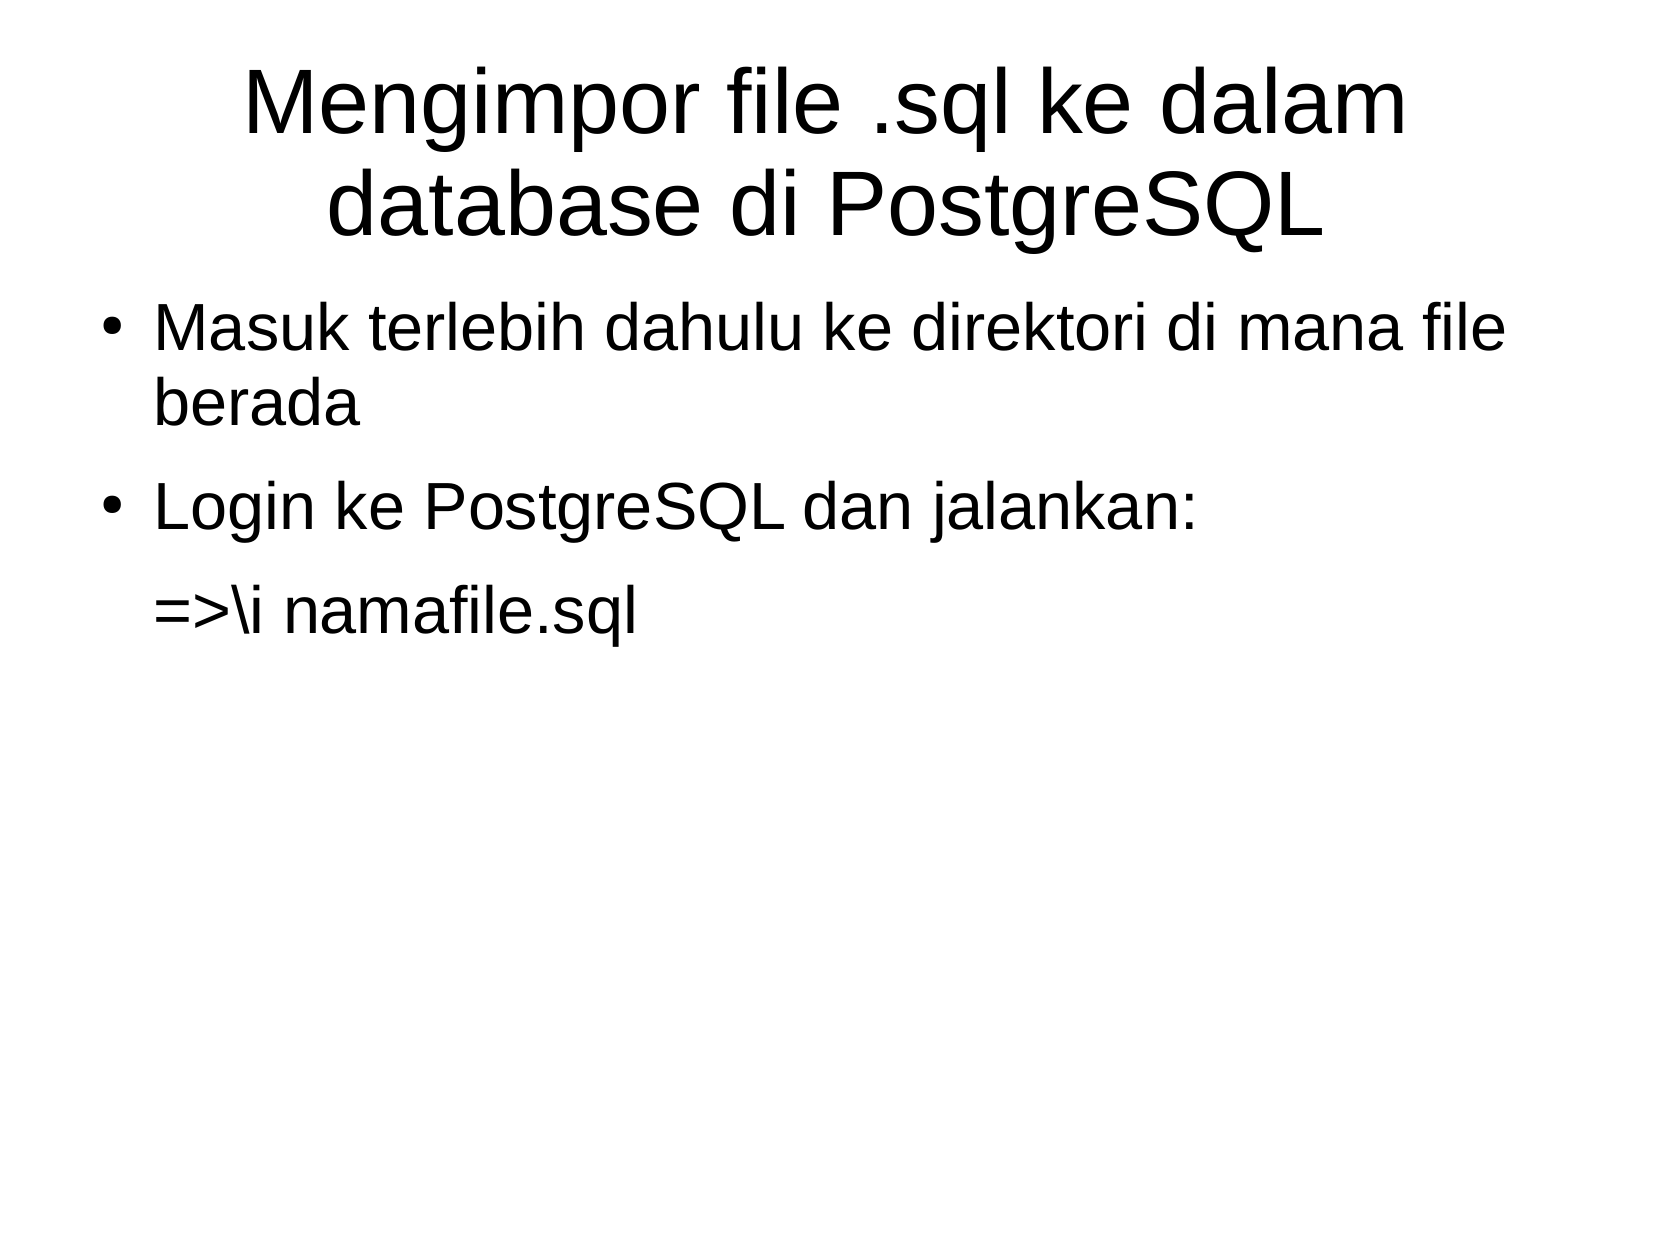

# Mengimpor file .sql ke dalam database di PostgreSQL
Masuk terlebih dahulu ke direktori di mana file berada
Login ke PostgreSQL dan jalankan:
=>\i namafile.sql